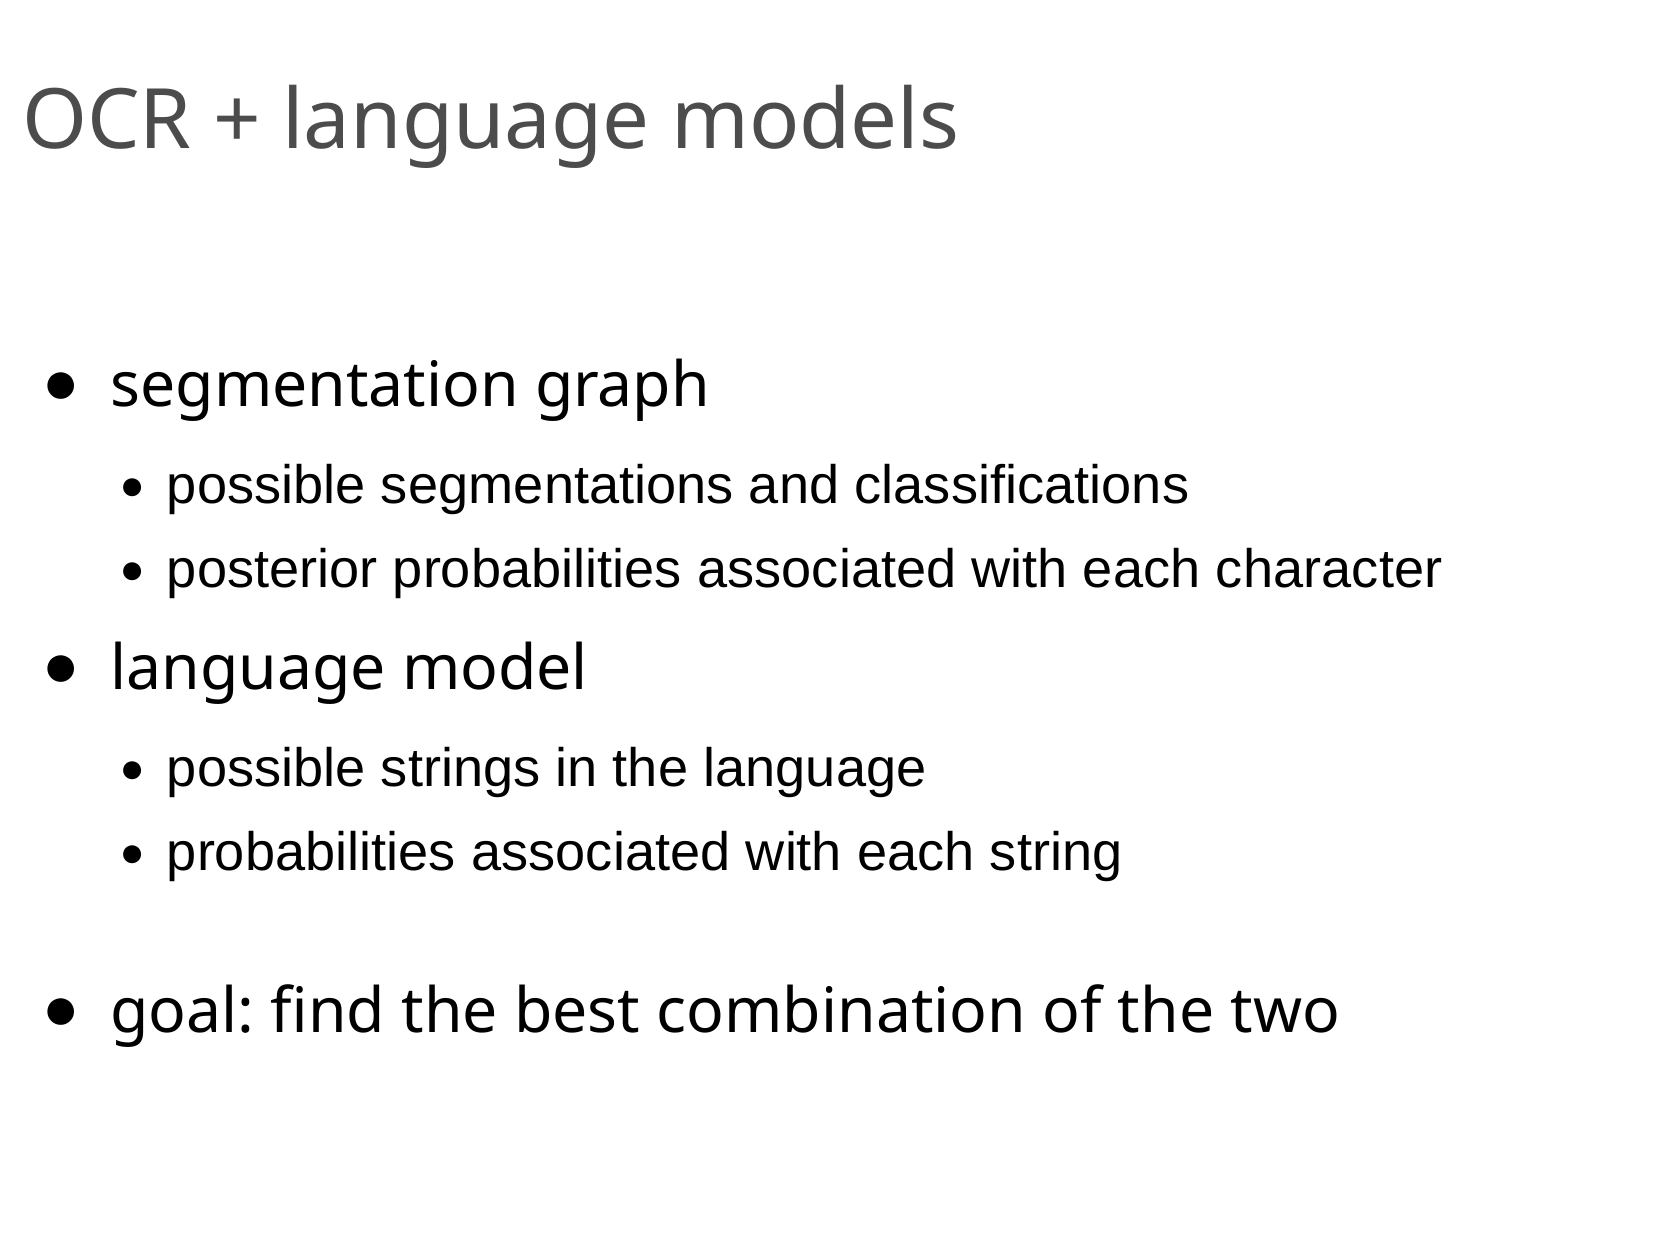

# OCR + language models
segmentation graph
possible segmentations and classifications
posterior probabilities associated with each character
language model
possible strings in the language
probabilities associated with each string
goal: find the best combination of the two